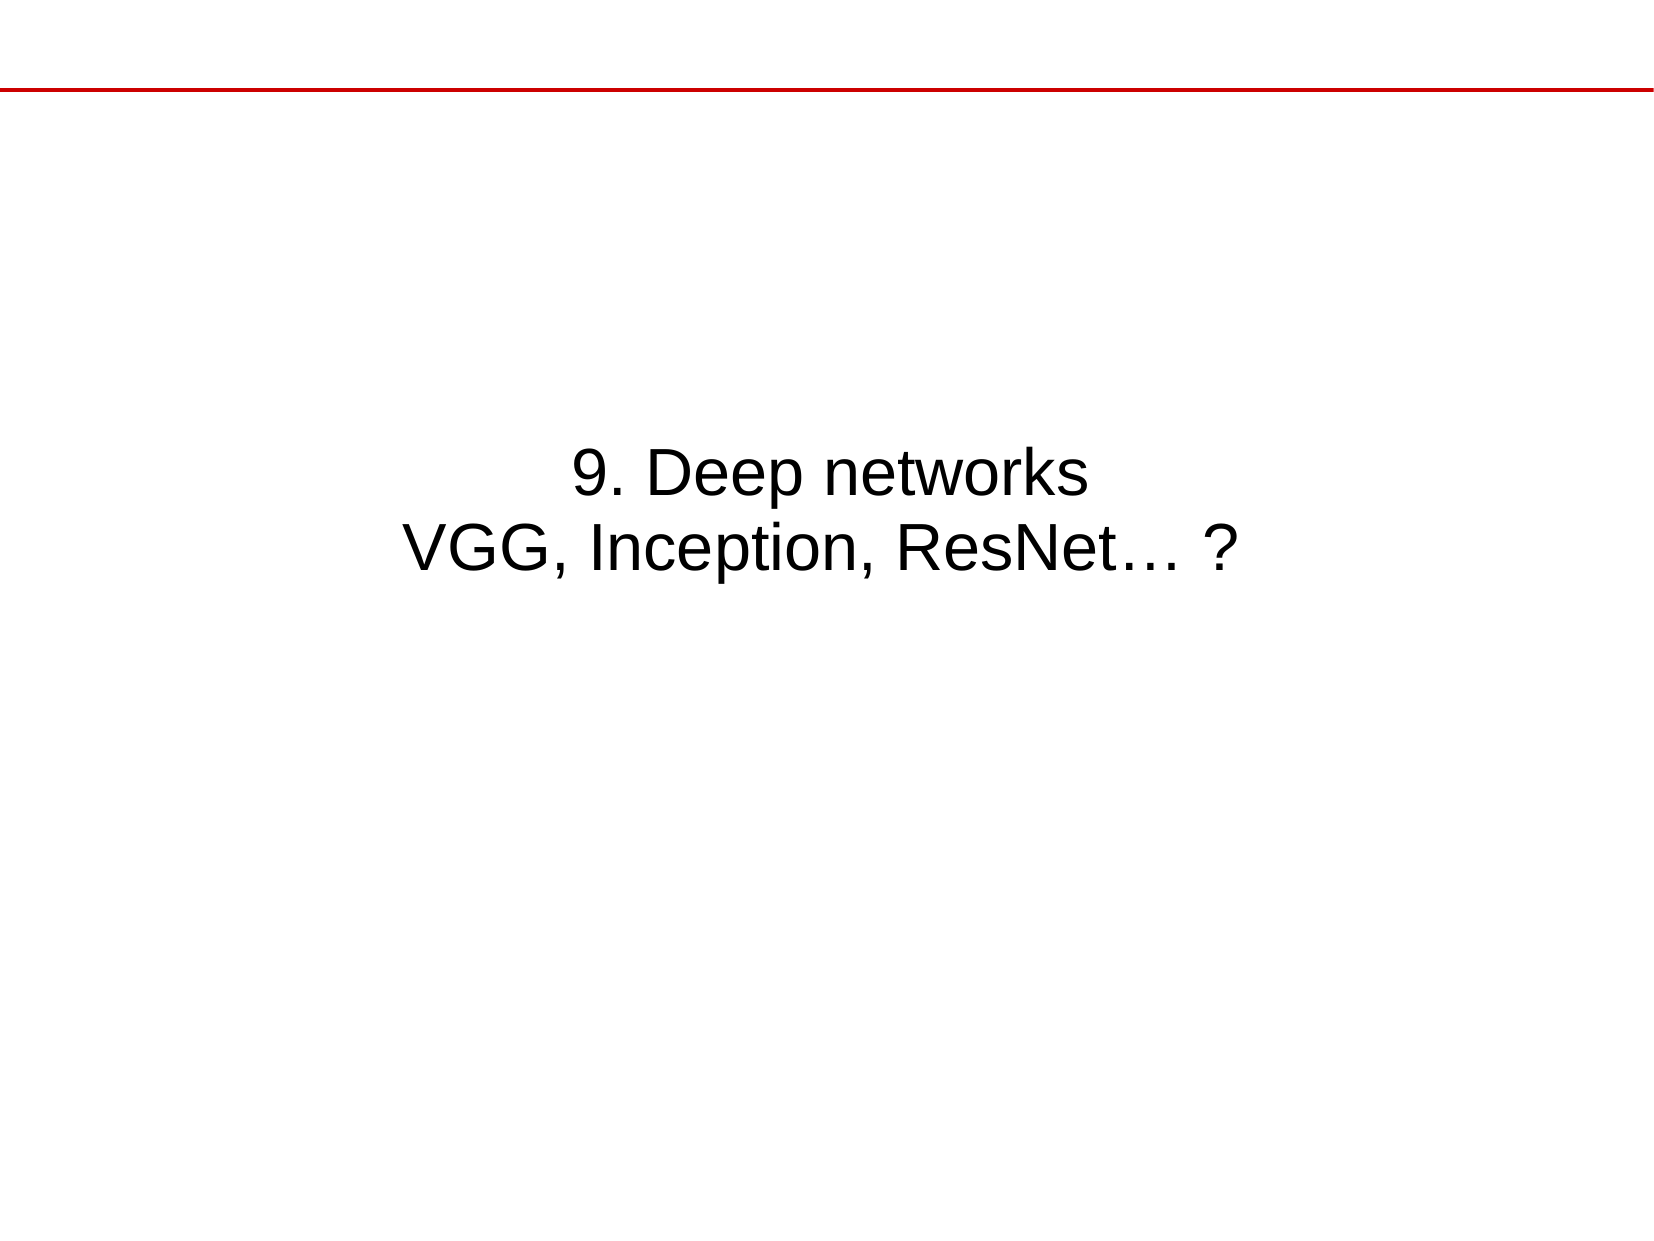

# 9. Deep networks VGG, Inception, ResNet… ?